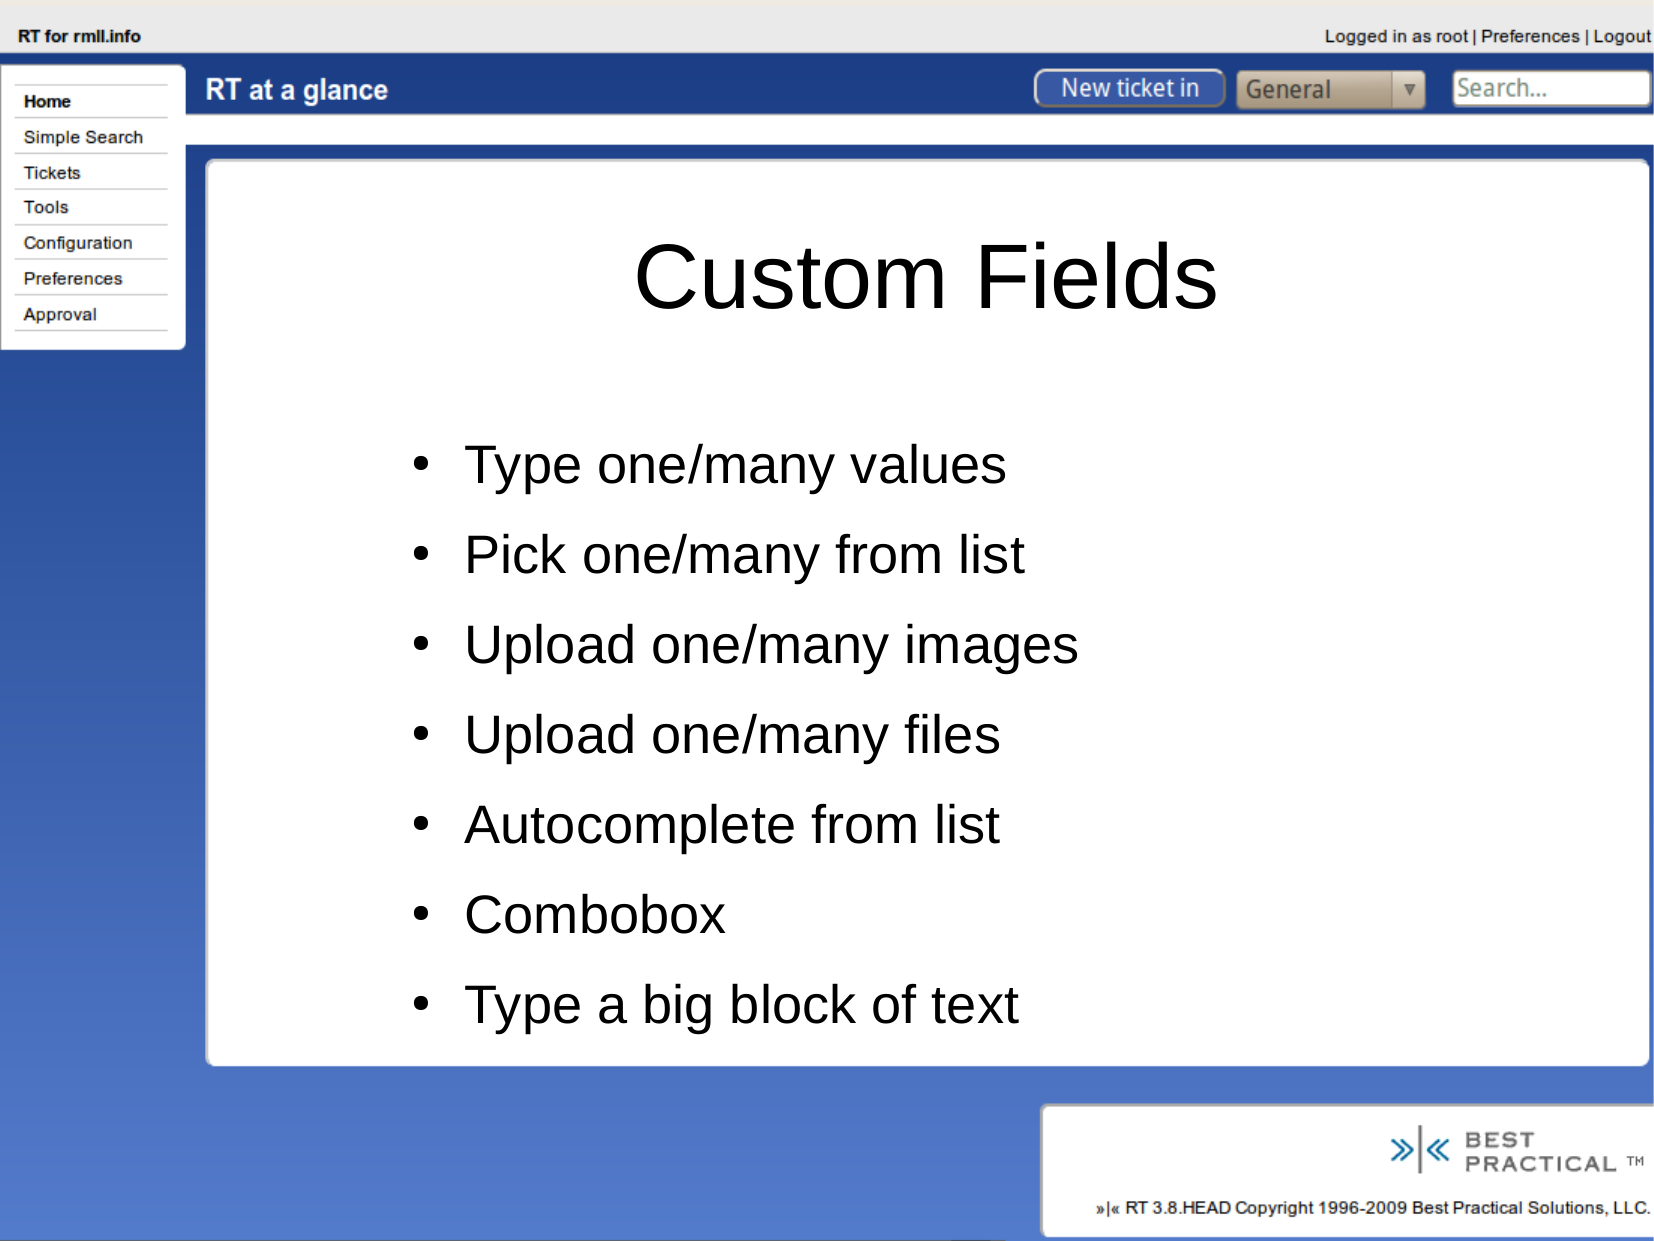

# Custom Fields
Type one/many values
Pick one/many from list
Upload one/many images
Upload one/many files
Autocomplete from list
Combobox
Type a big block of text